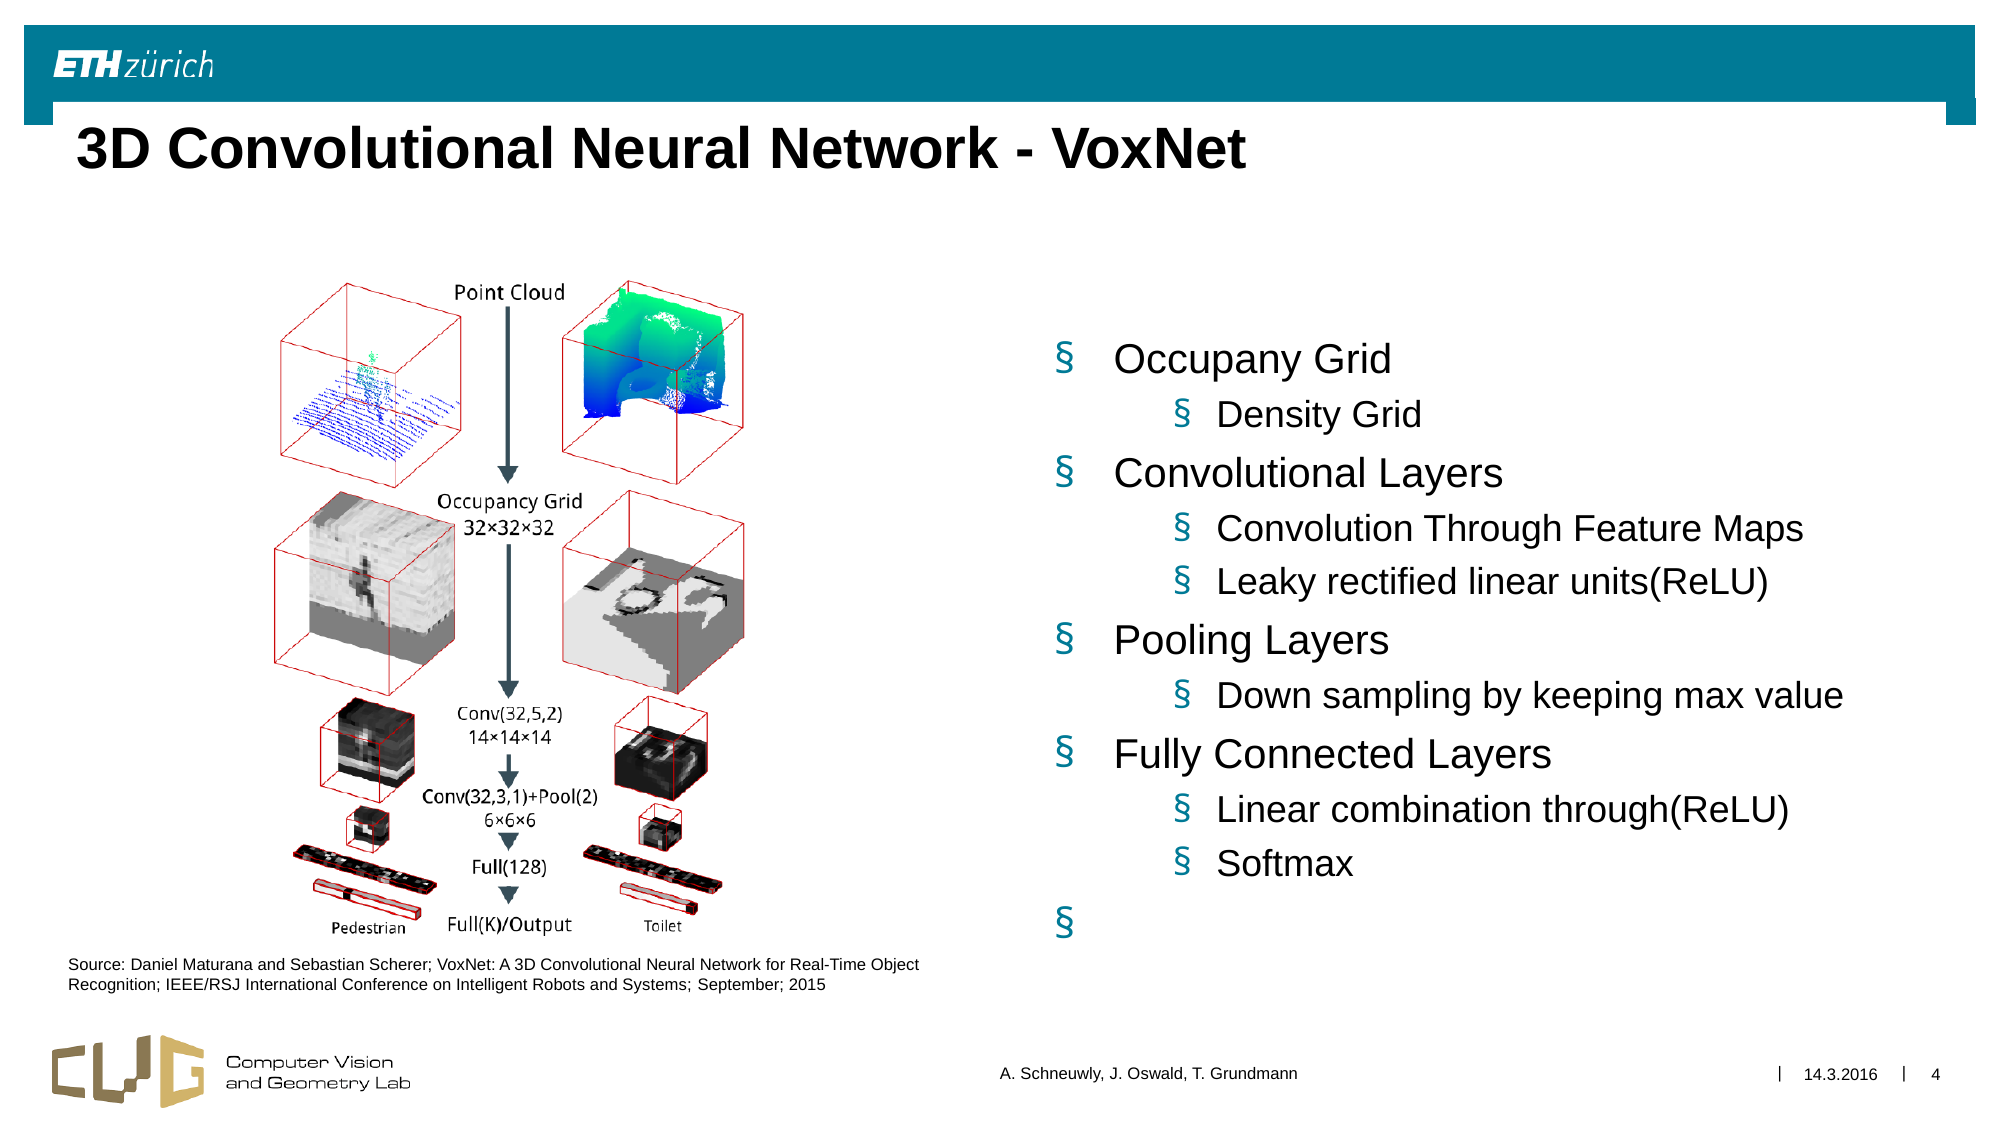

3D Convolutional Neural Network - VoxNet
# Occupany Grid
Density Grid
Convolutional Layers
Convolution Through Feature Maps
Leaky rectified linear units(ReLU)
Pooling Layers
Down sampling by keeping max value
Fully Connected Layers
Linear combination through(ReLU)
Softmax
Source: Daniel Maturana and Sebastian Scherer; VoxNet: A 3D Convolutional Neural Network for Real-Time Object Recognition; IEEE/RSJ International Conference on Intelligent Robots and Systems; September; 2015
A. Schneuwly, J. Oswald, T. Grundmann
14.3.2016